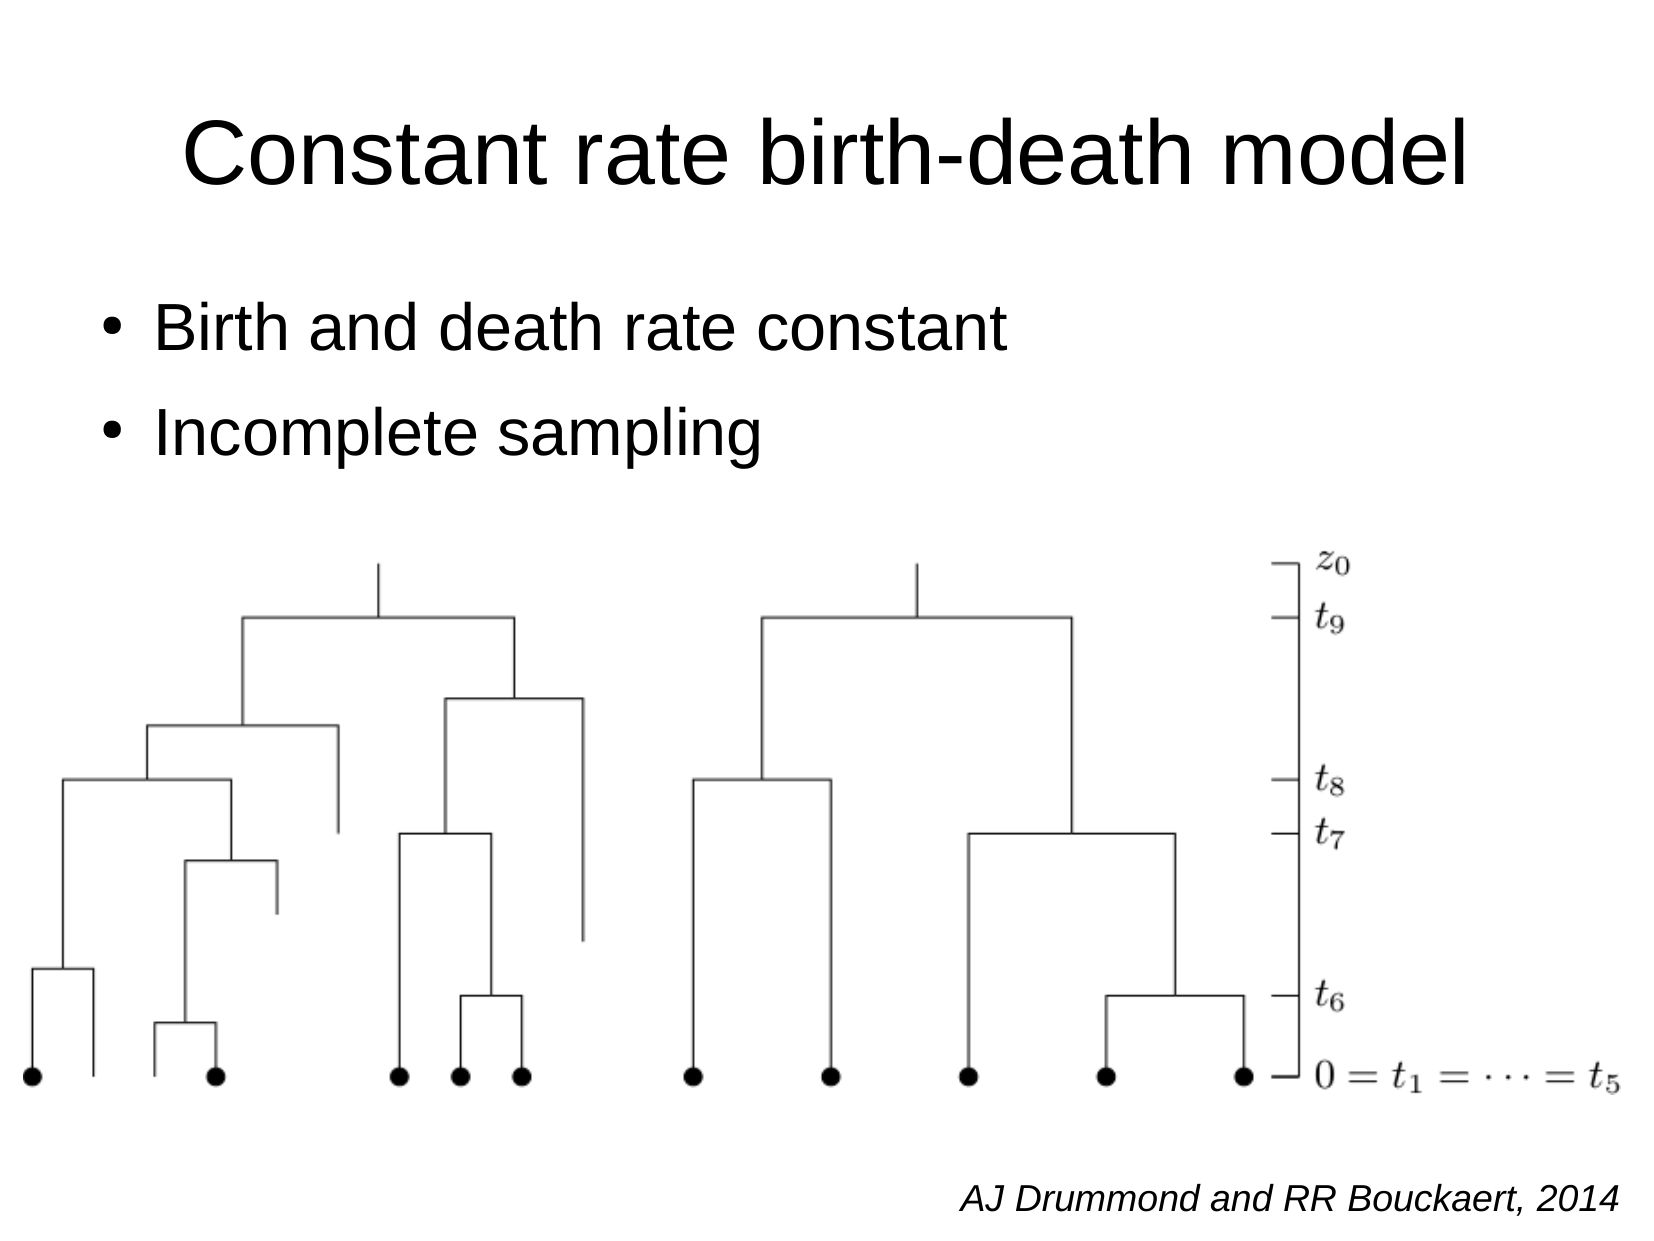

# Constant rate birth-death model
Birth and death rate constant
Incomplete sampling
AJ Drummond and RR Bouckaert, 2014